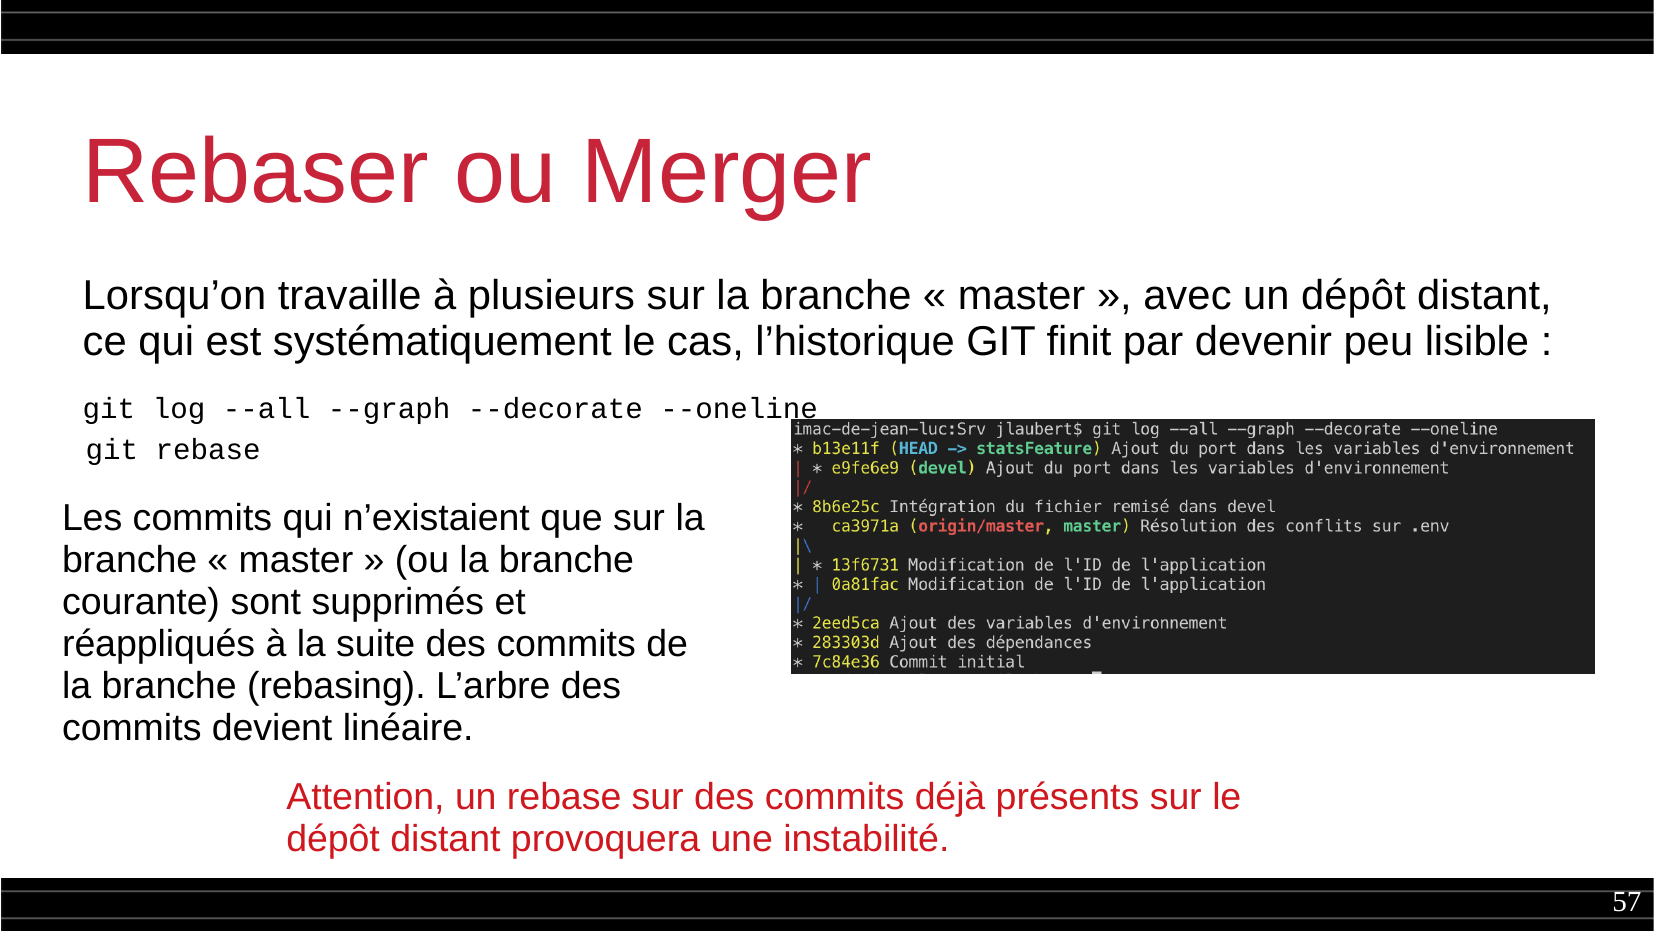

# Rebaser ou Merger
Lorsqu’on travaille à plusieurs sur la branche « master », avec un dépôt distant, ce qui est systématiquement le cas, l’historique GIT finit par devenir peu lisible :
git log --all --graph --decorate --oneline
git rebase
Les commits qui n’existaient que sur la branche « master » (ou la branche courante) sont supprimés et réappliqués à la suite des commits de la branche (rebasing). L’arbre des commits devient linéaire.
Attention, un rebase sur des commits déjà présents sur le dépôt distant provoquera une instabilité.